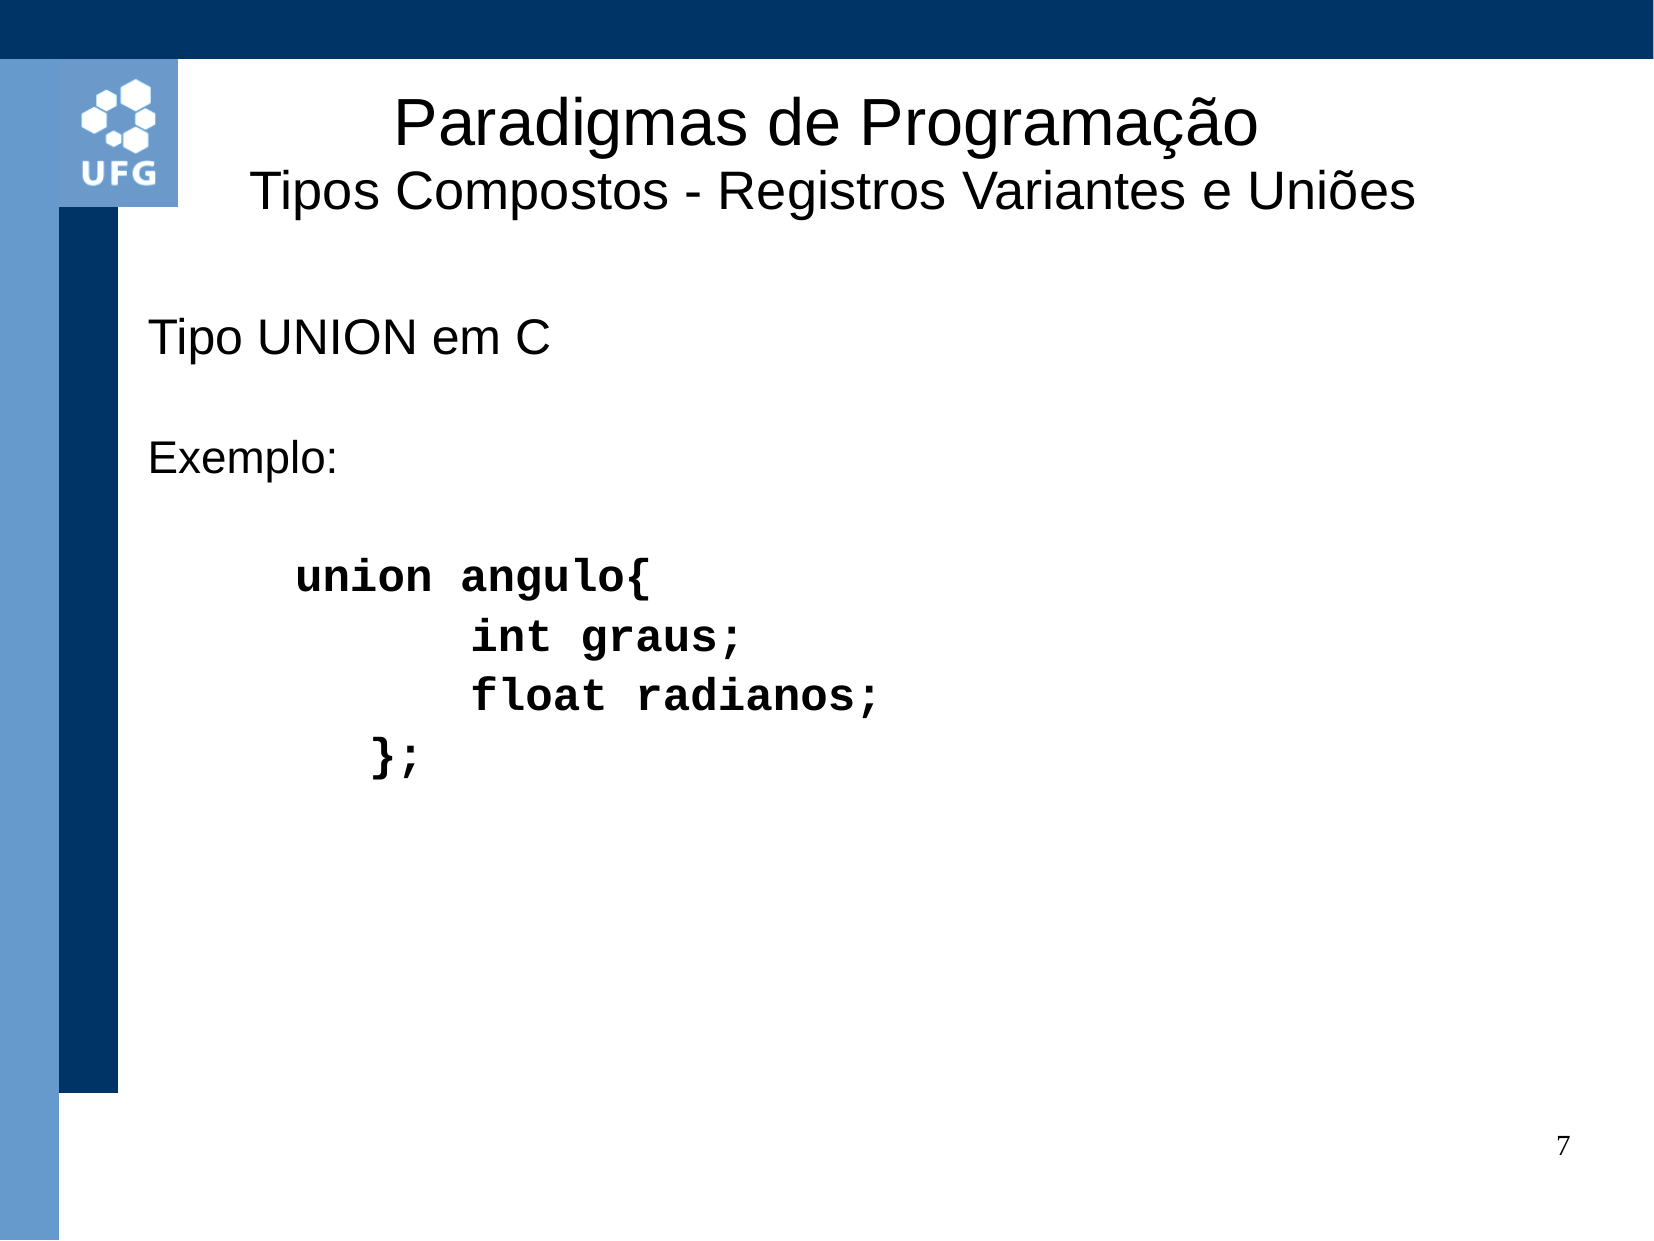

# Paradigmas de Programação Tipos Compostos - Registros Variantes e Uniões
Tipo UNION em C
Exemplo:
		union angulo{
 		 int graus;
 		 float radianos;
 	};
7